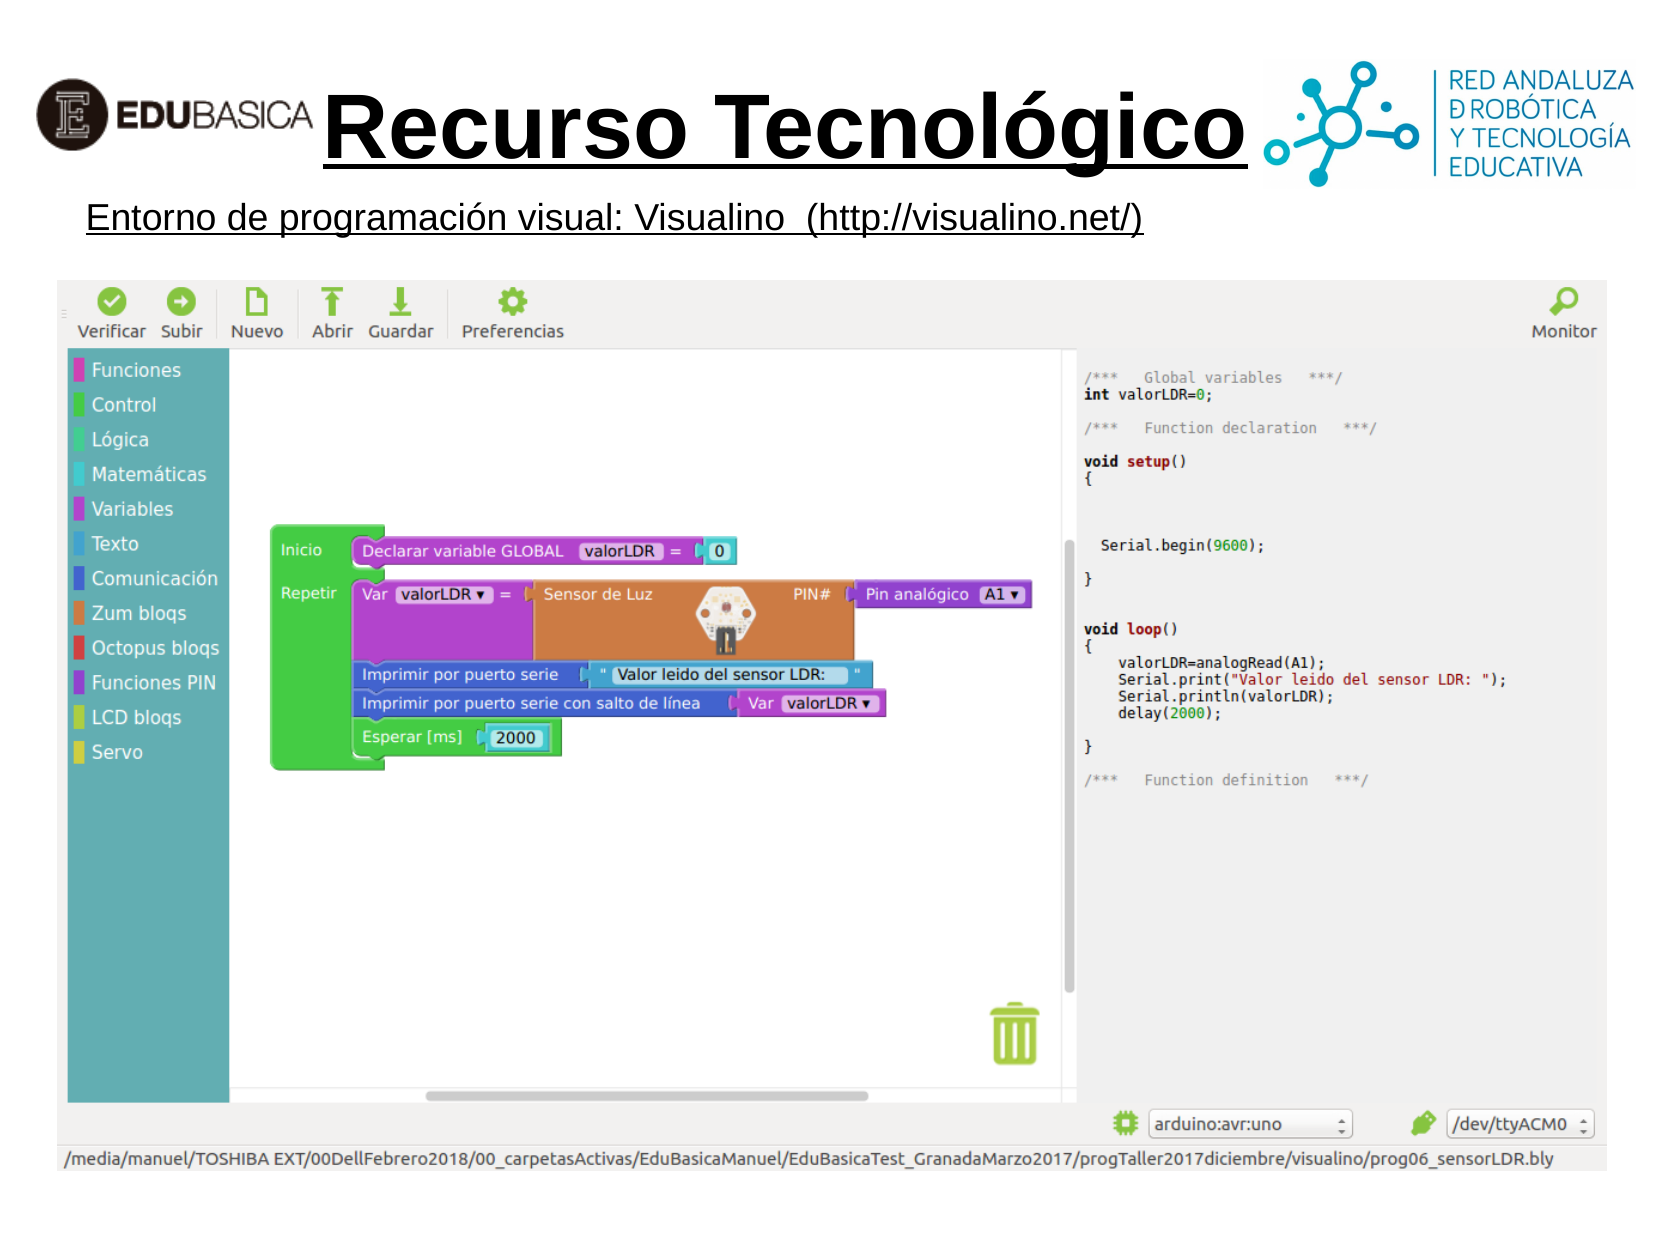

# Recurso Tecnológico
Entorno de programación visual: Visualino (http://visualino.net/)